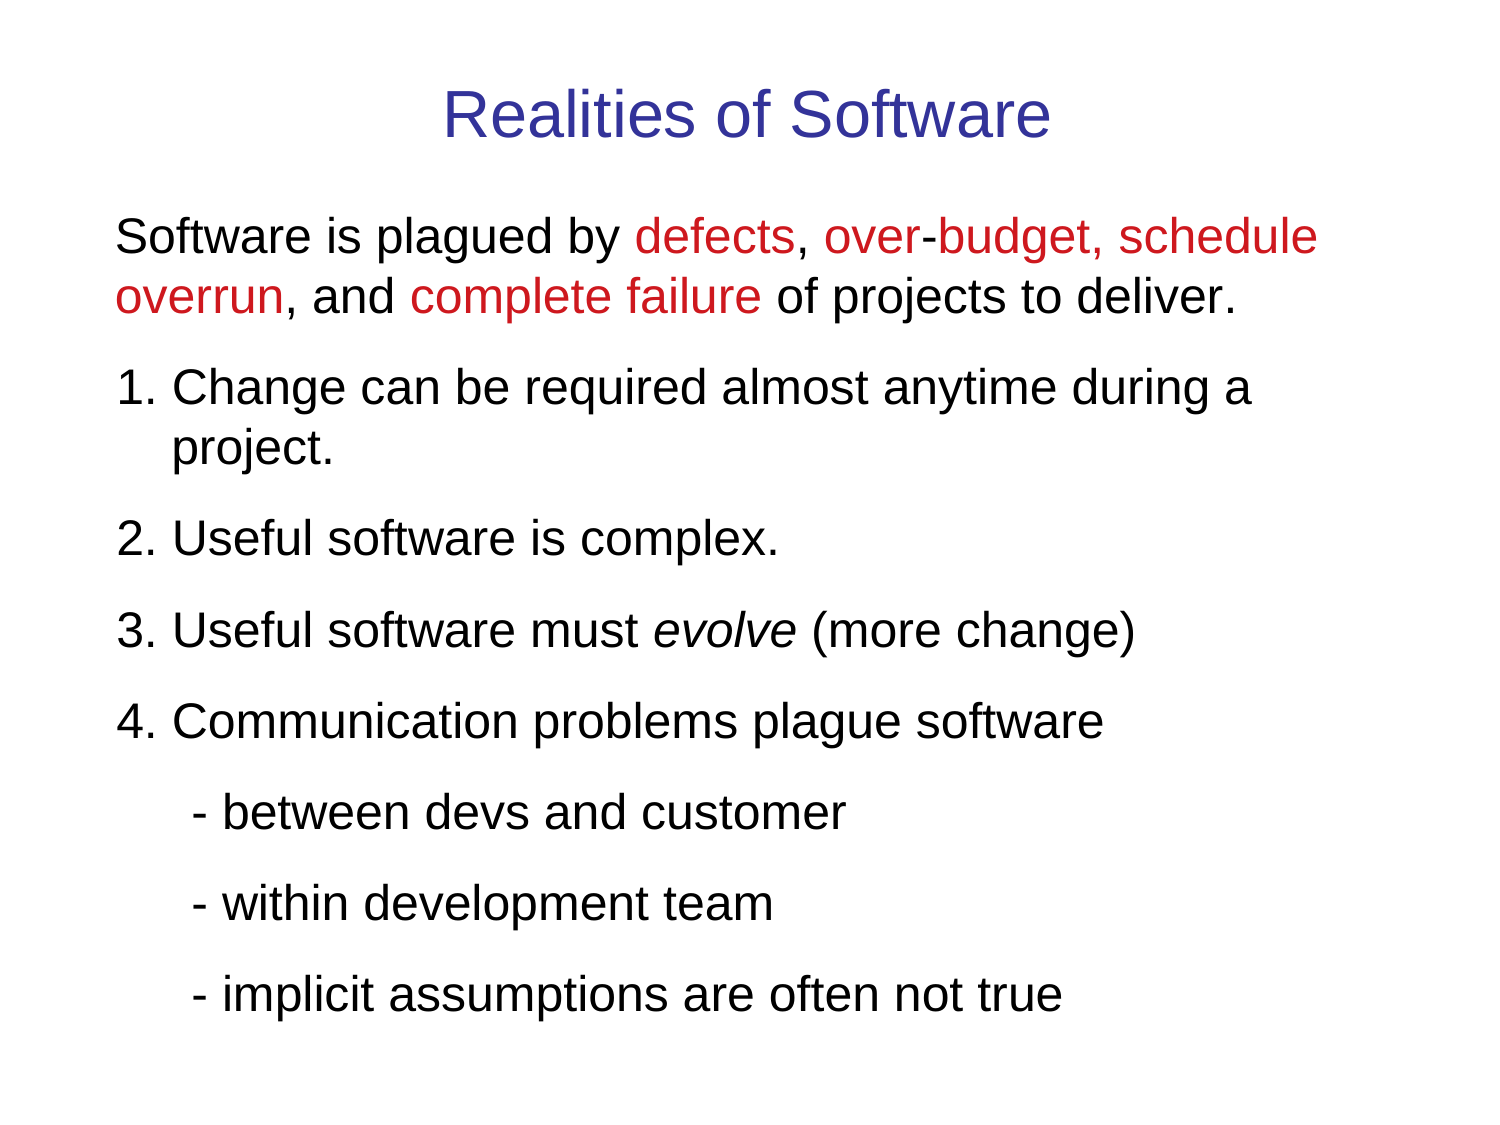

# Realities of Software
Software is plagued by defects, over-budget, schedule overrun, and complete failure of projects to deliver.
1. Change can be required almost anytime during a project.
2. Useful software is complex.
3. Useful software must evolve (more change)
4. Communication problems plague software
- between devs and customer
- within development team
- implicit assumptions are often not true